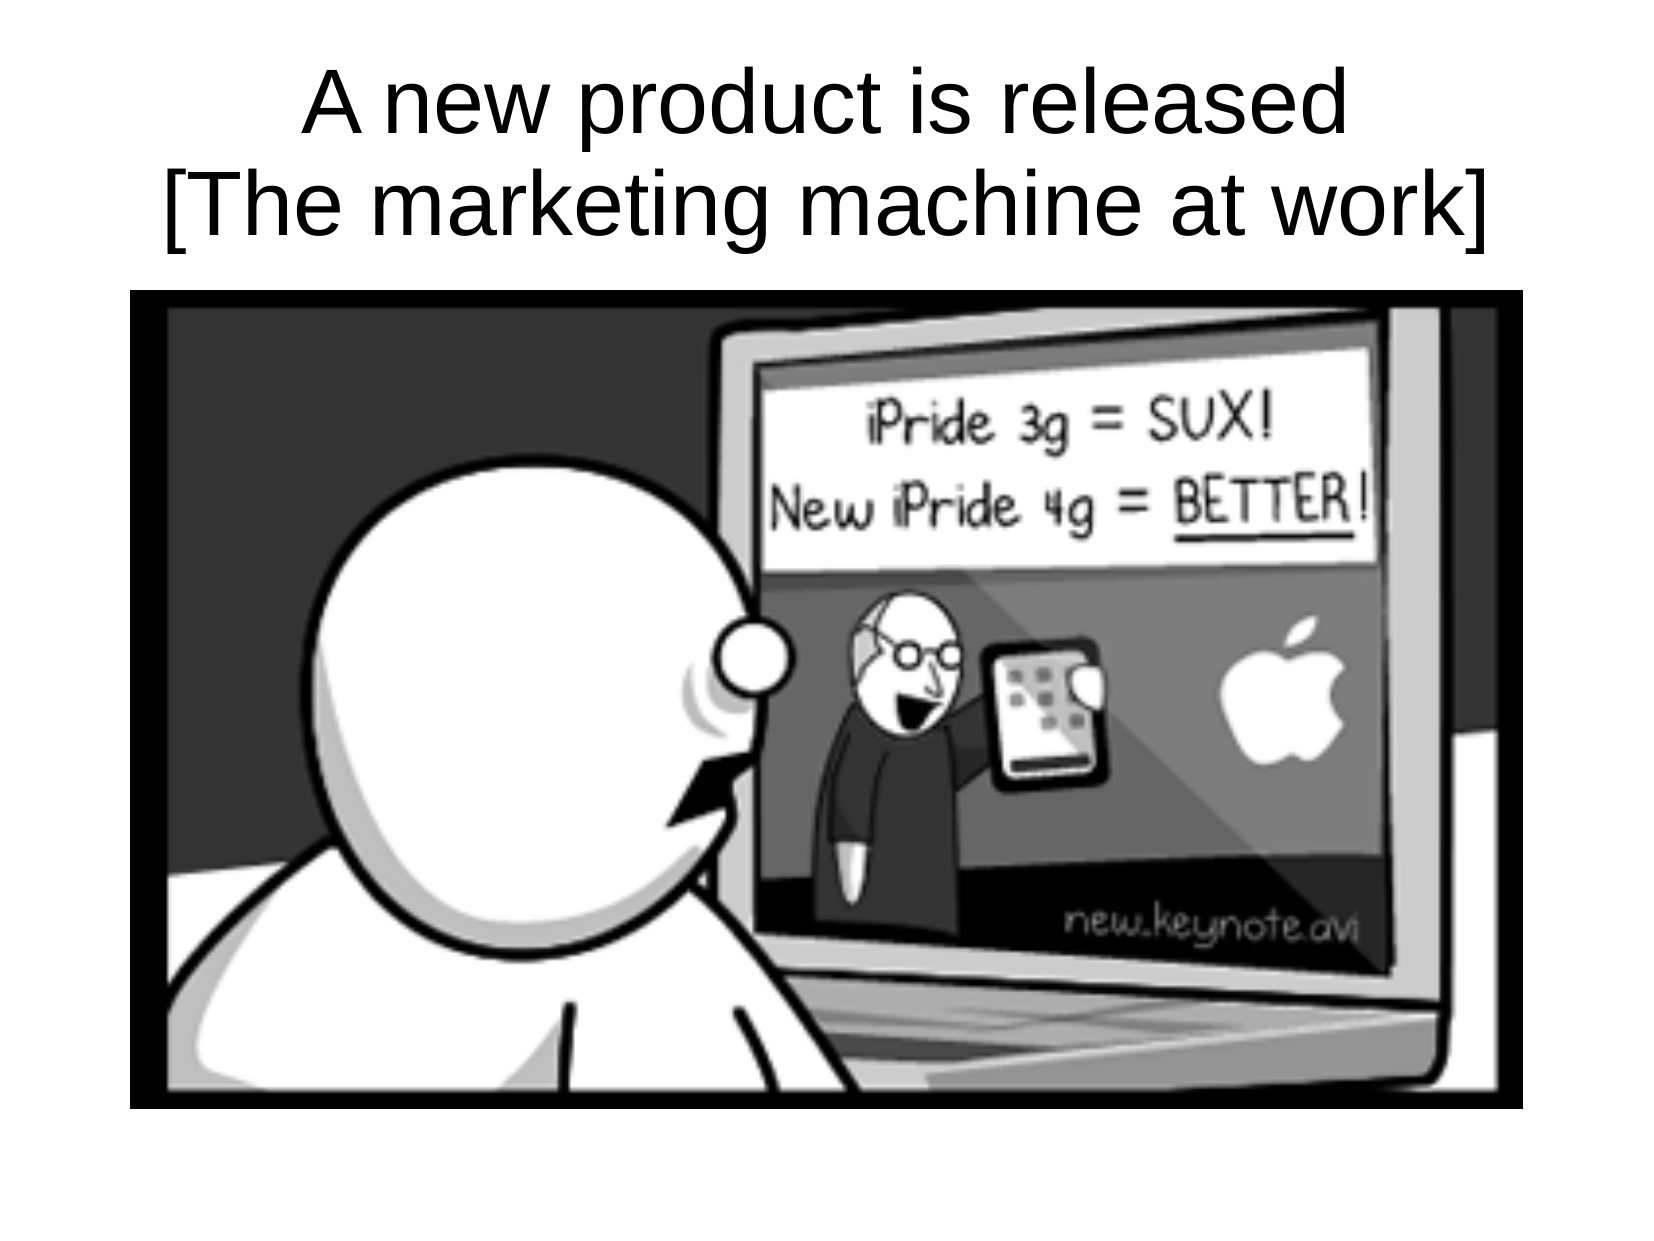

# A new product is released [The marketing machine at work]